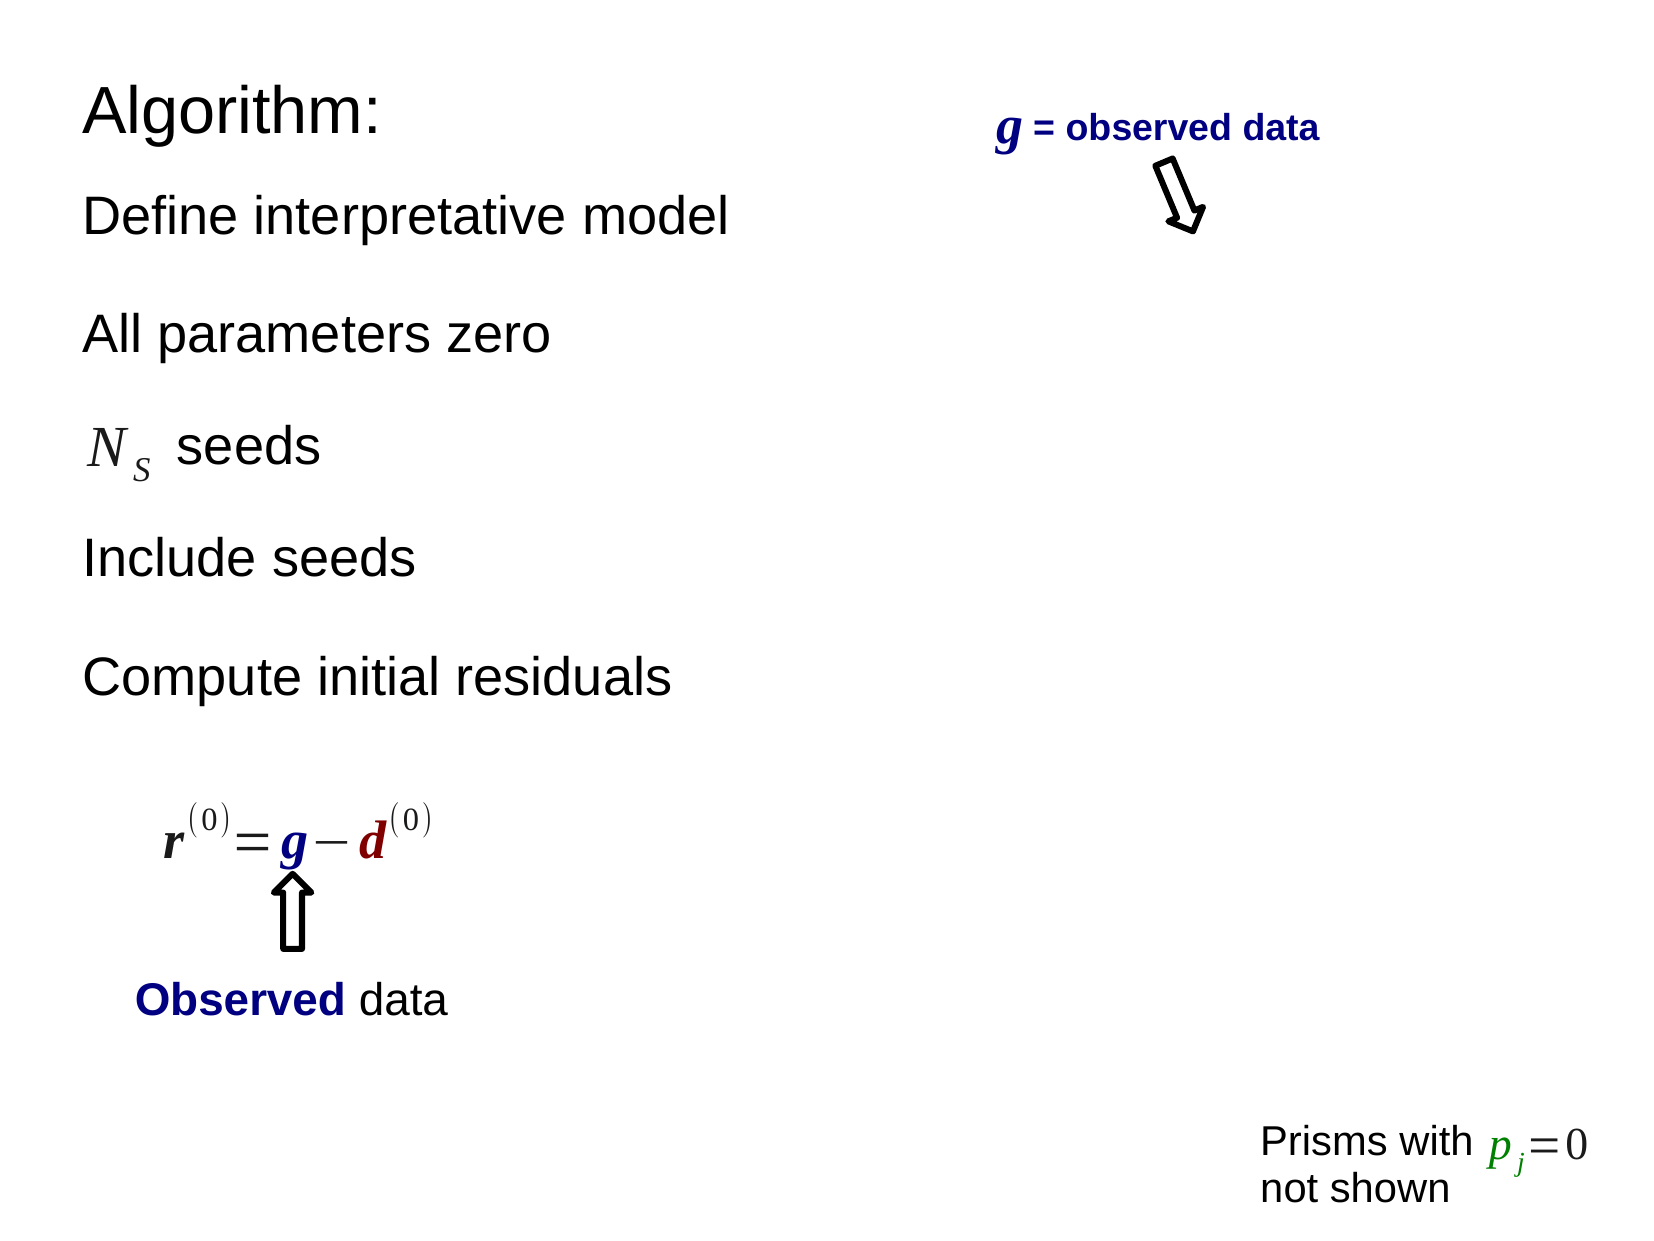

Algorithm:
= observed data
Define interpretative model
All parameters zero
seeds
Include seeds
Compute initial residuals
Observed data
Prisms with
not shown